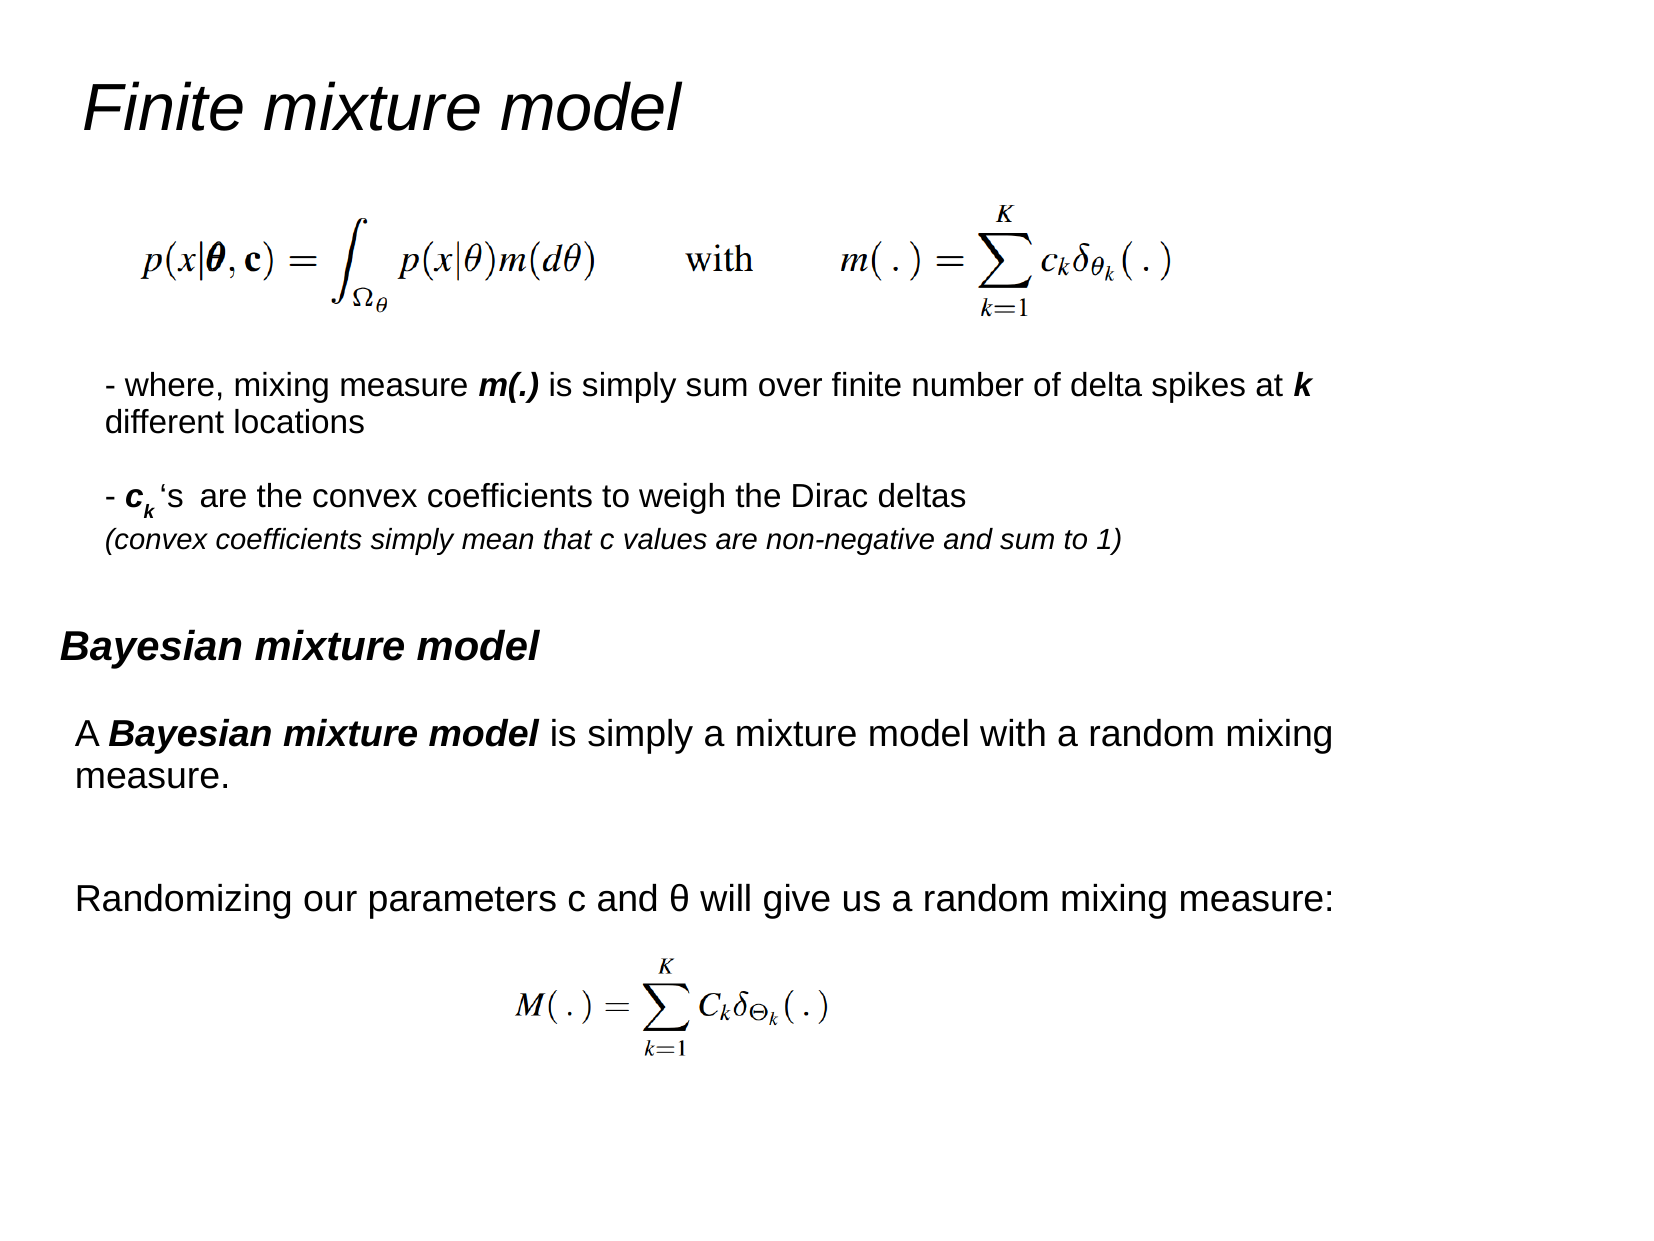

# Finite mixture model
- where, mixing measure m(.) is simply sum over finite number of delta spikes at k different locations
- ck ‘s are the convex coefficients to weigh the Dirac deltas
(convex coefficients simply mean that c values are non-negative and sum to 1)
Bayesian mixture model
A Bayesian mixture model is simply a mixture model with a random mixing measure.
Randomizing our parameters c and θ will give us a random mixing measure: